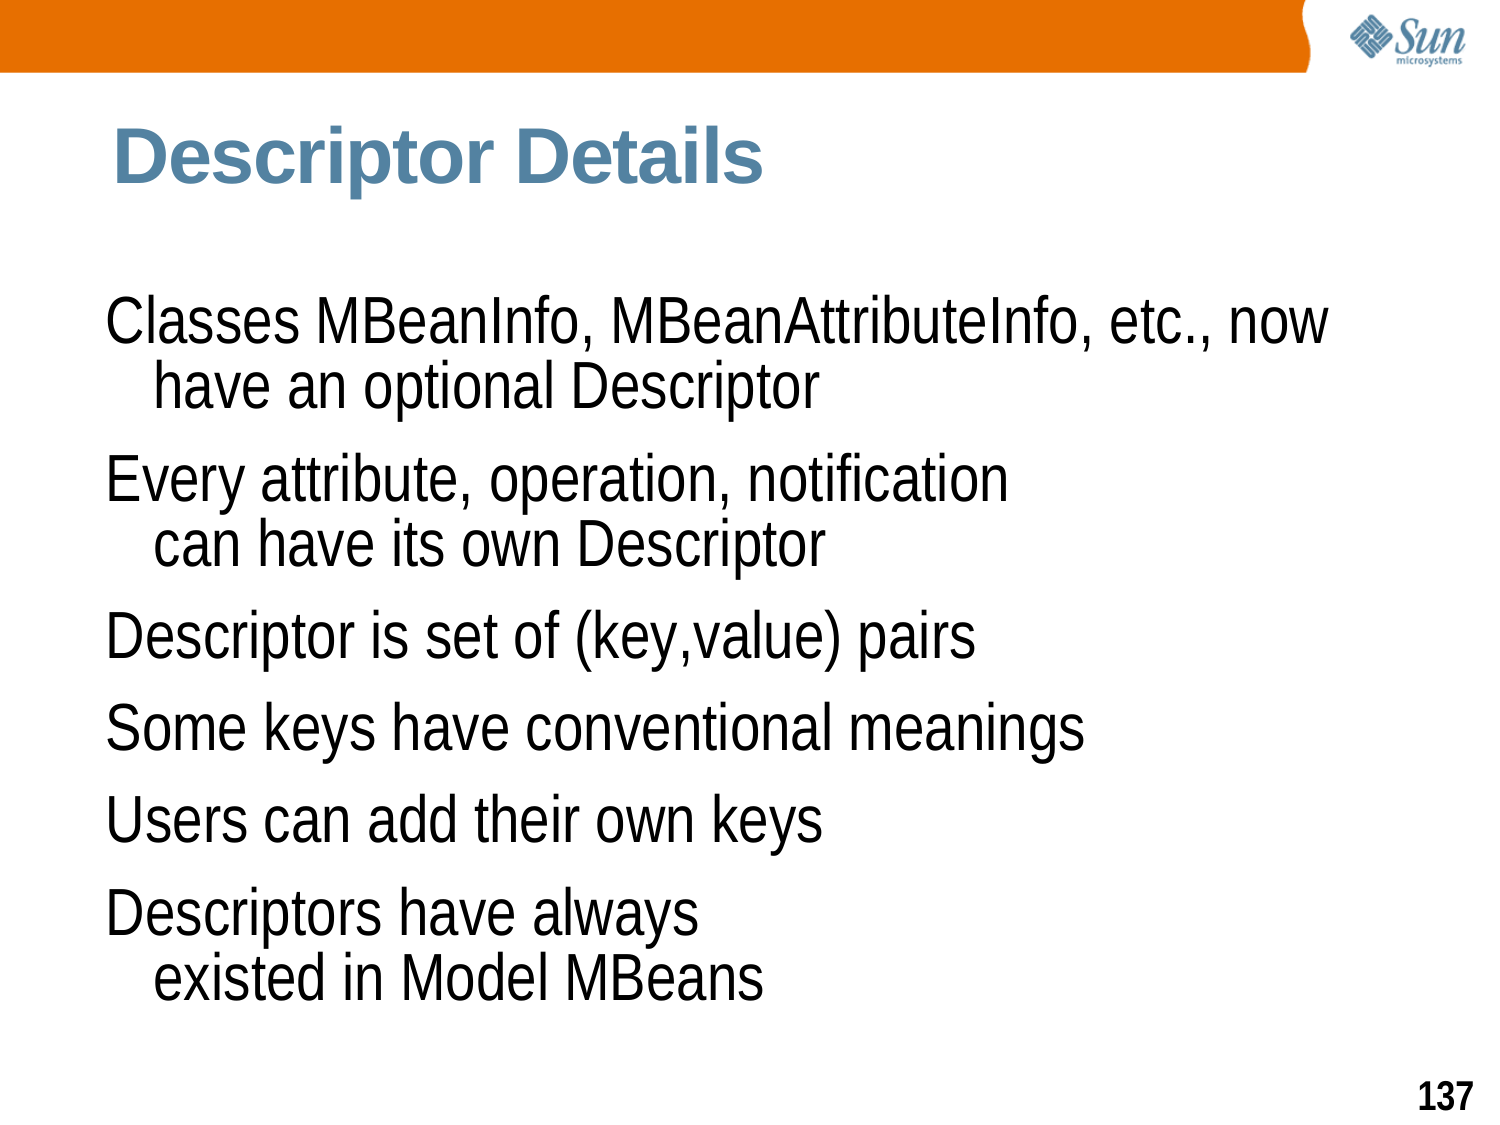

# Descriptor Details
Classes MBeanInfo, MBeanAttributeInfo, etc., now have an optional Descriptor
Every attribute, operation, notification
can have its own Descriptor
Descriptor is set of (key,value) pairs
Some keys have conventional meanings
Users can add their own keys
Descriptors have always
existed in Model MBeans